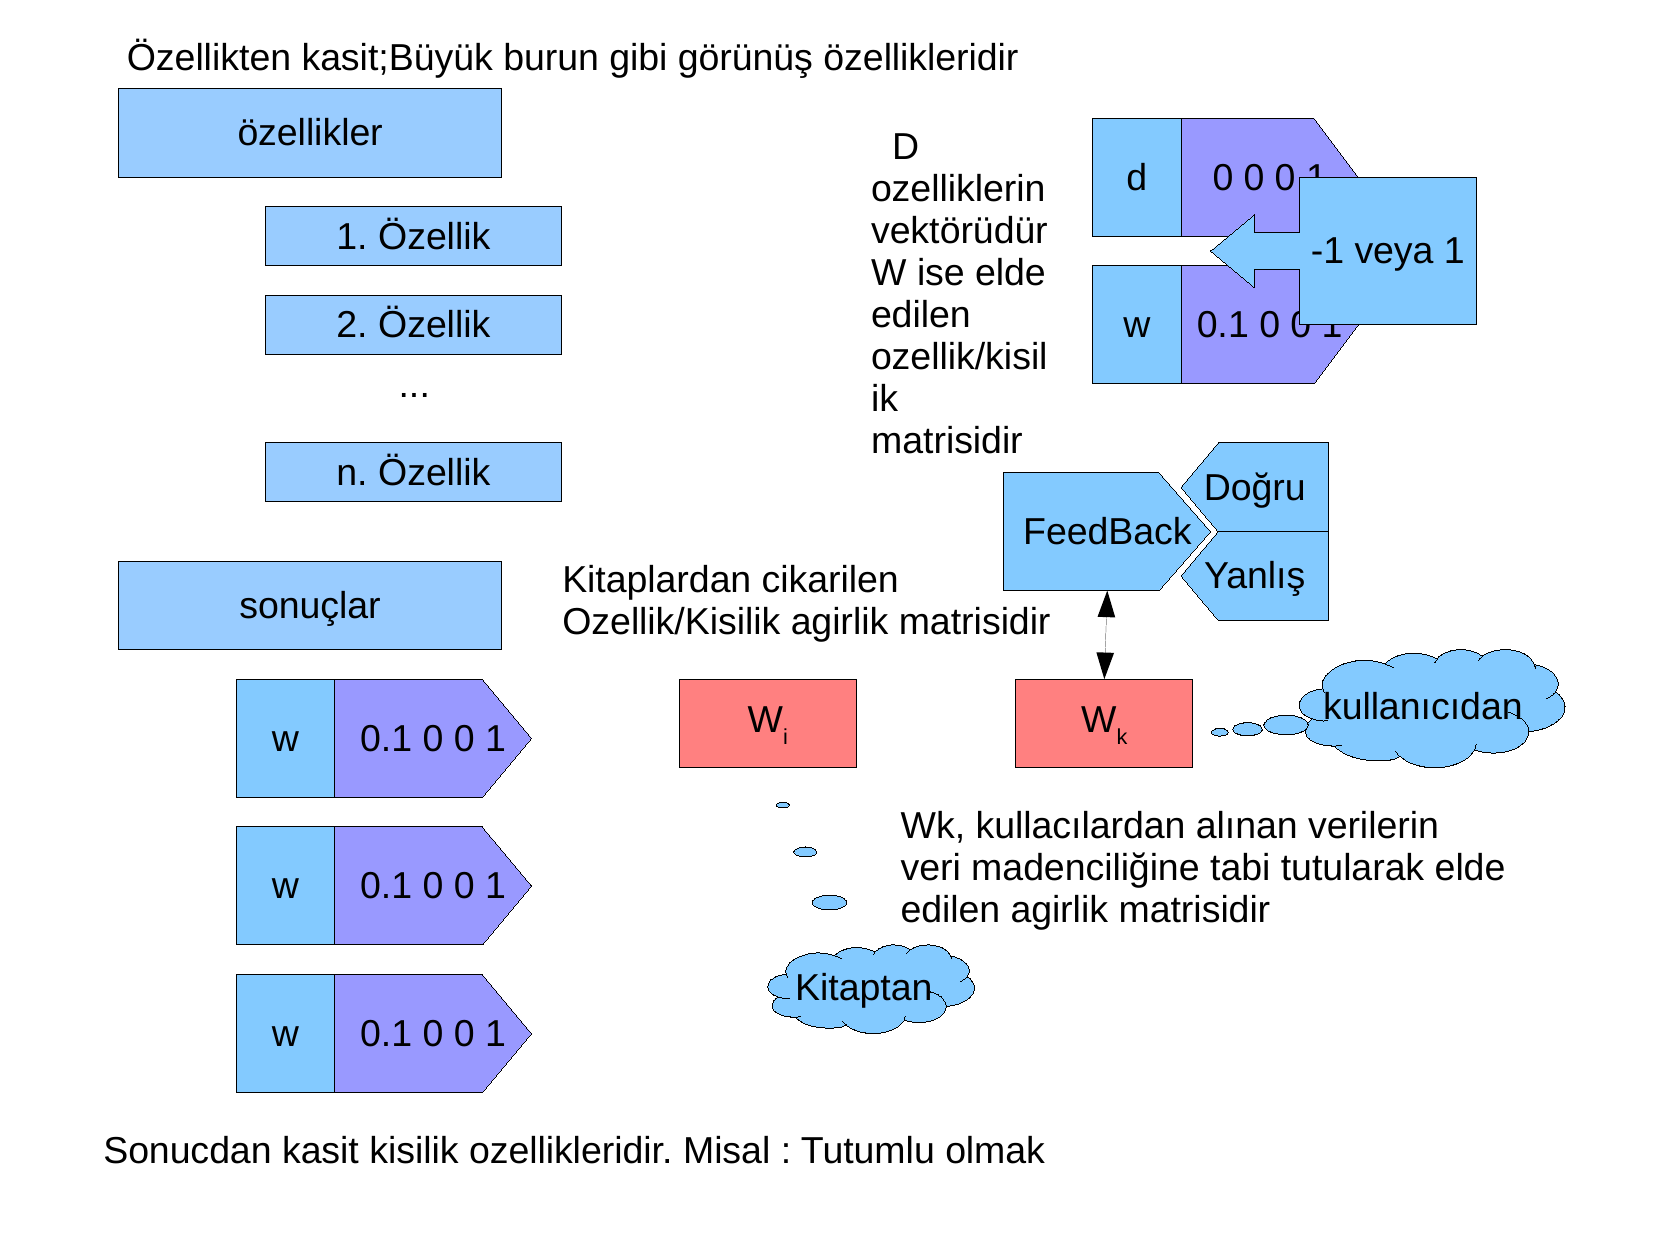

Özellikten kasit;Büyük burun gibi görünüş özellikleridir
özellikler
 D ozelliklerin vektörüdür
W ise elde edilen ozellik/kisilik matrisidir
d
0 0 0 1
-1 veya 1
1. Özellik
w
0.1 0 0 1
2. Özellik
...
n. Özellik
Doğru
FeedBack
Yanlış
Kitaplardan cikarilen
Ozellik/Kisilik agirlik matrisidir
sonuçlar
kullanıcıdan
w
0.1 0 0 1
Wi
Wk
Wk, kullacılardan alınan verilerin
veri madenciliğine tabi tutularak elde edilen agirlik matrisidir
w
0.1 0 0 1
Kitaptan
w
0.1 0 0 1
Sonucdan kasit kisilik ozellikleridir. Misal : Tutumlu olmak